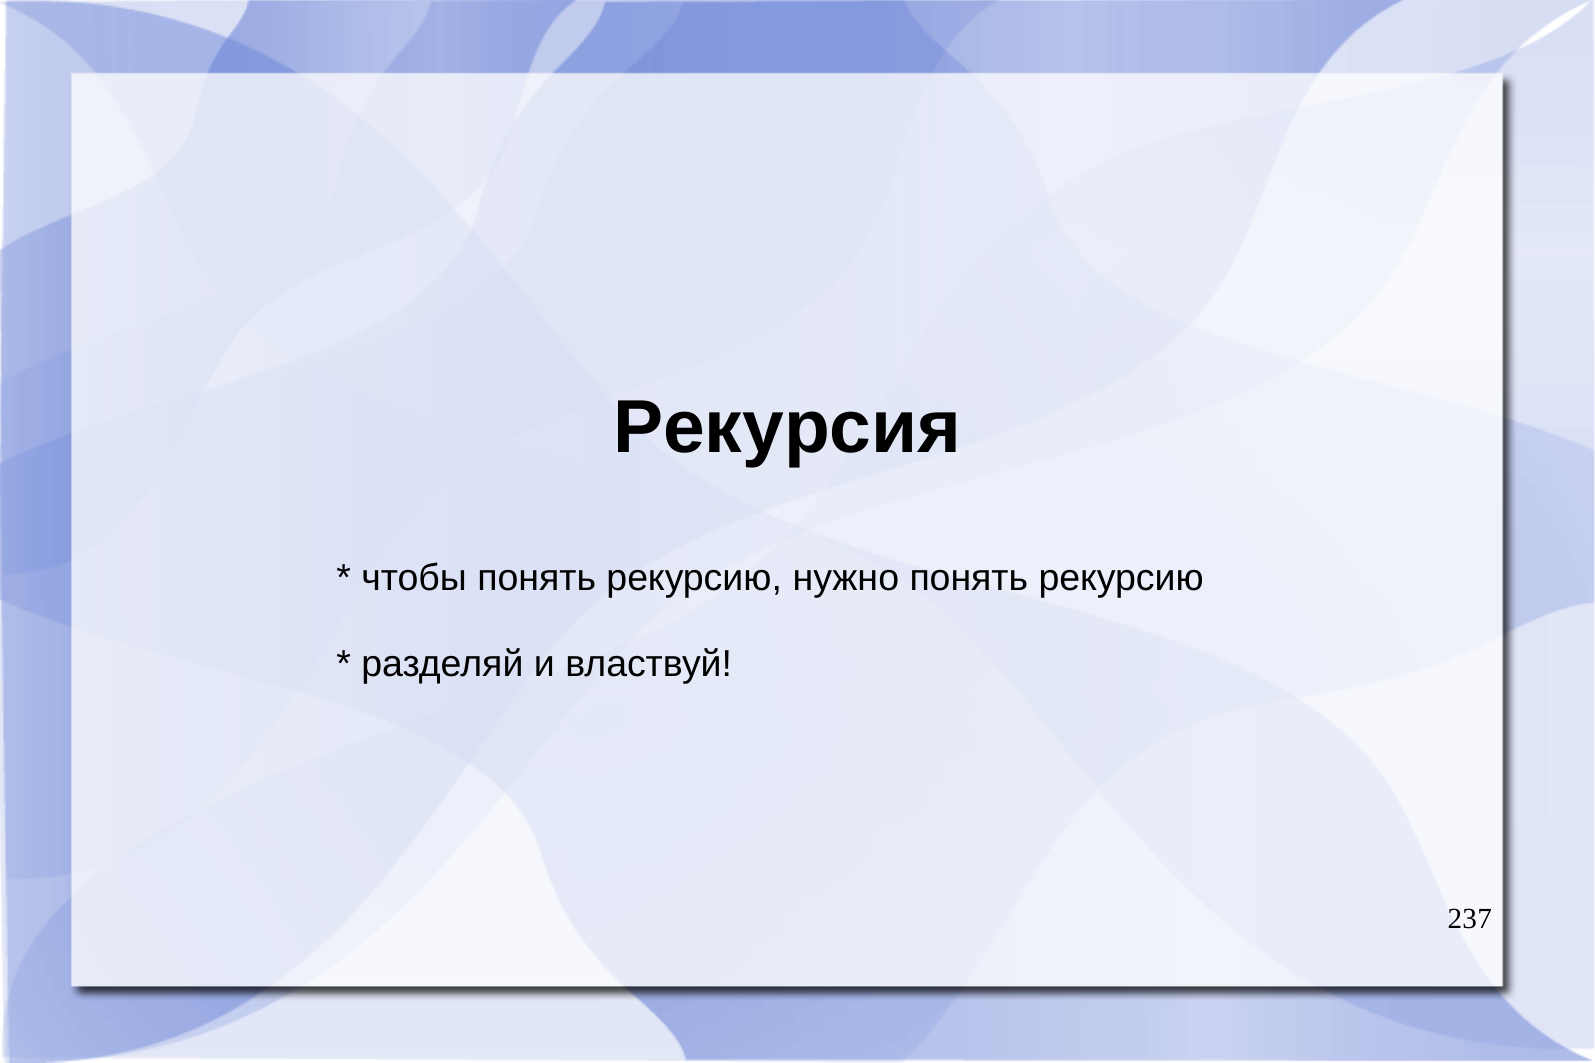

# Рекурсия
* чтобы понять рекурсию, нужно понять рекурсию
* разделяй и властвуй!
237